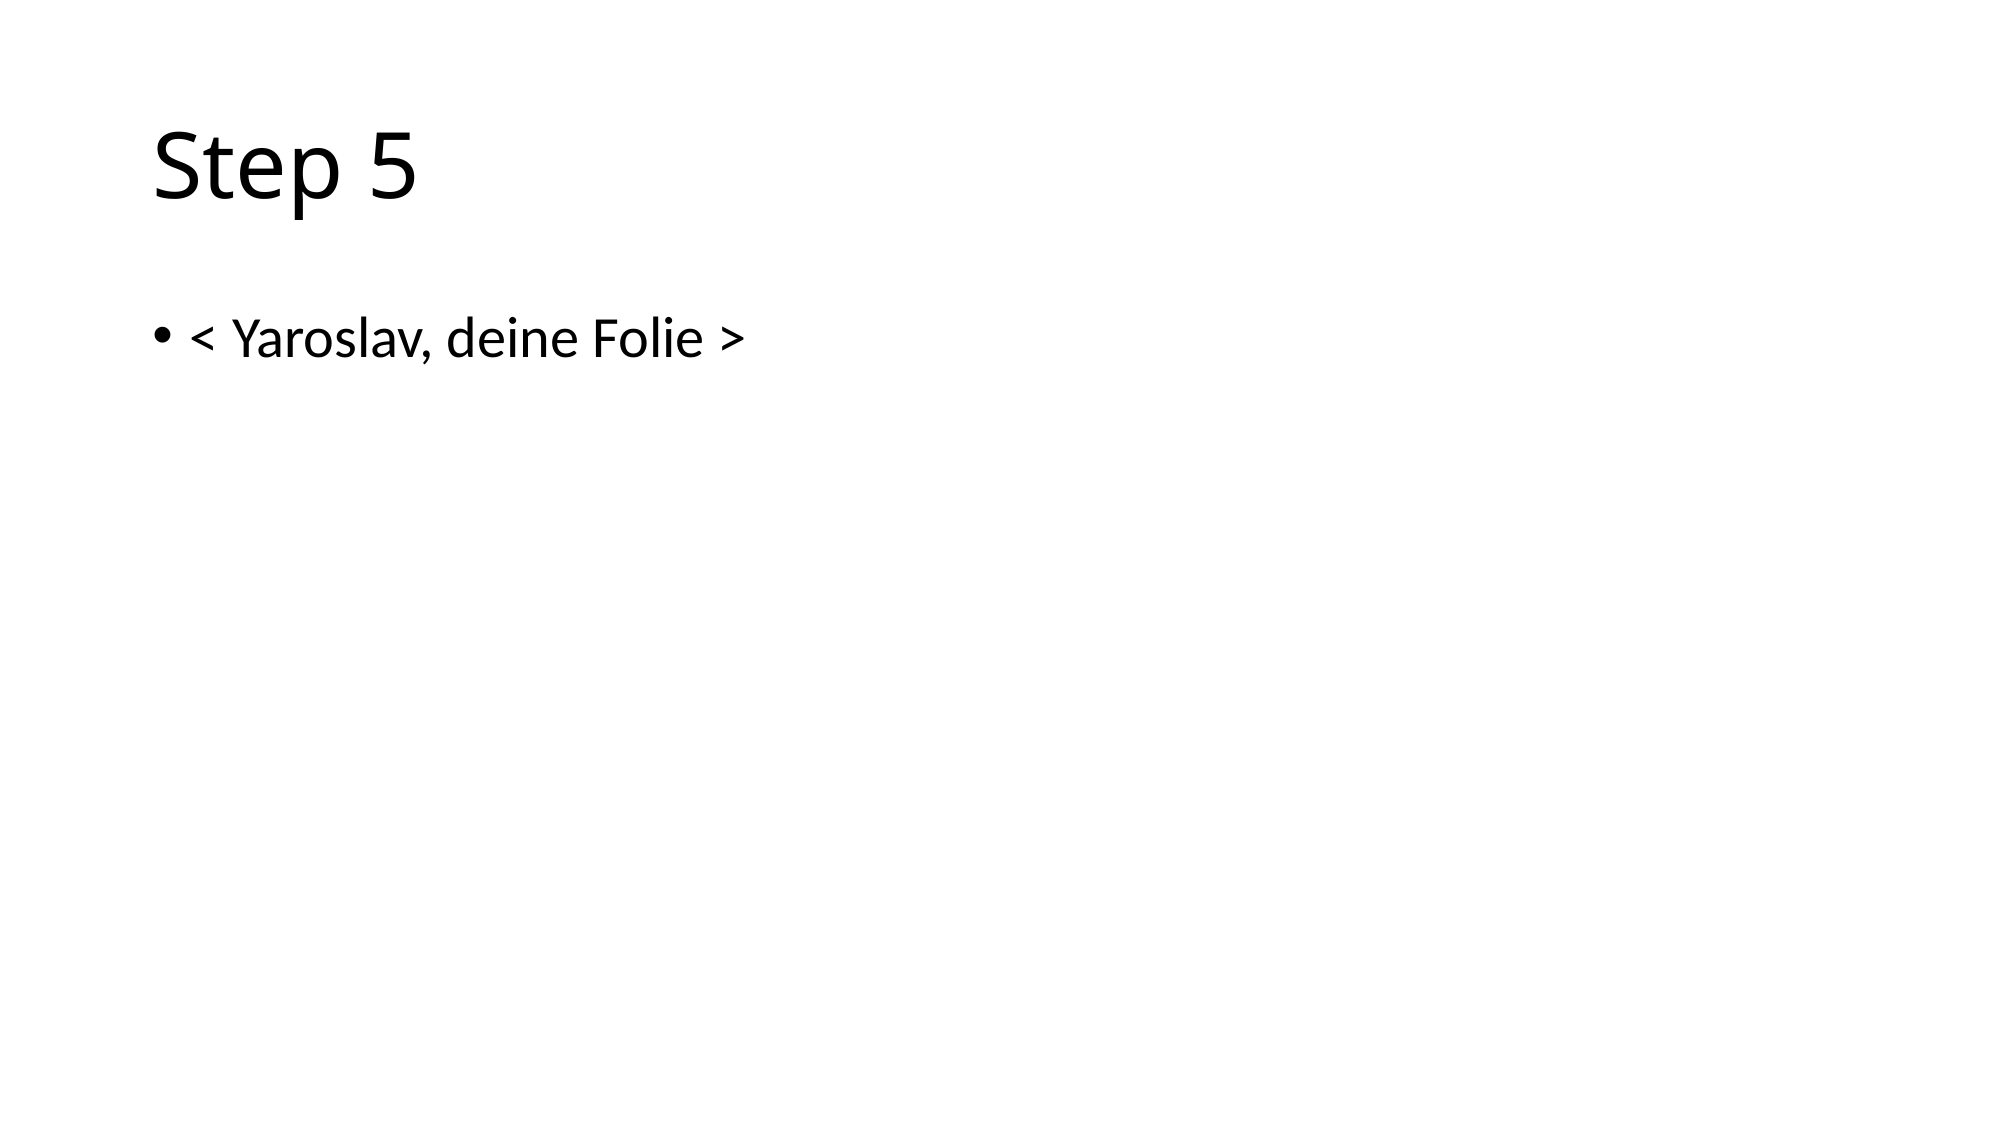

# Step 5
< Yaroslav, deine Folie >